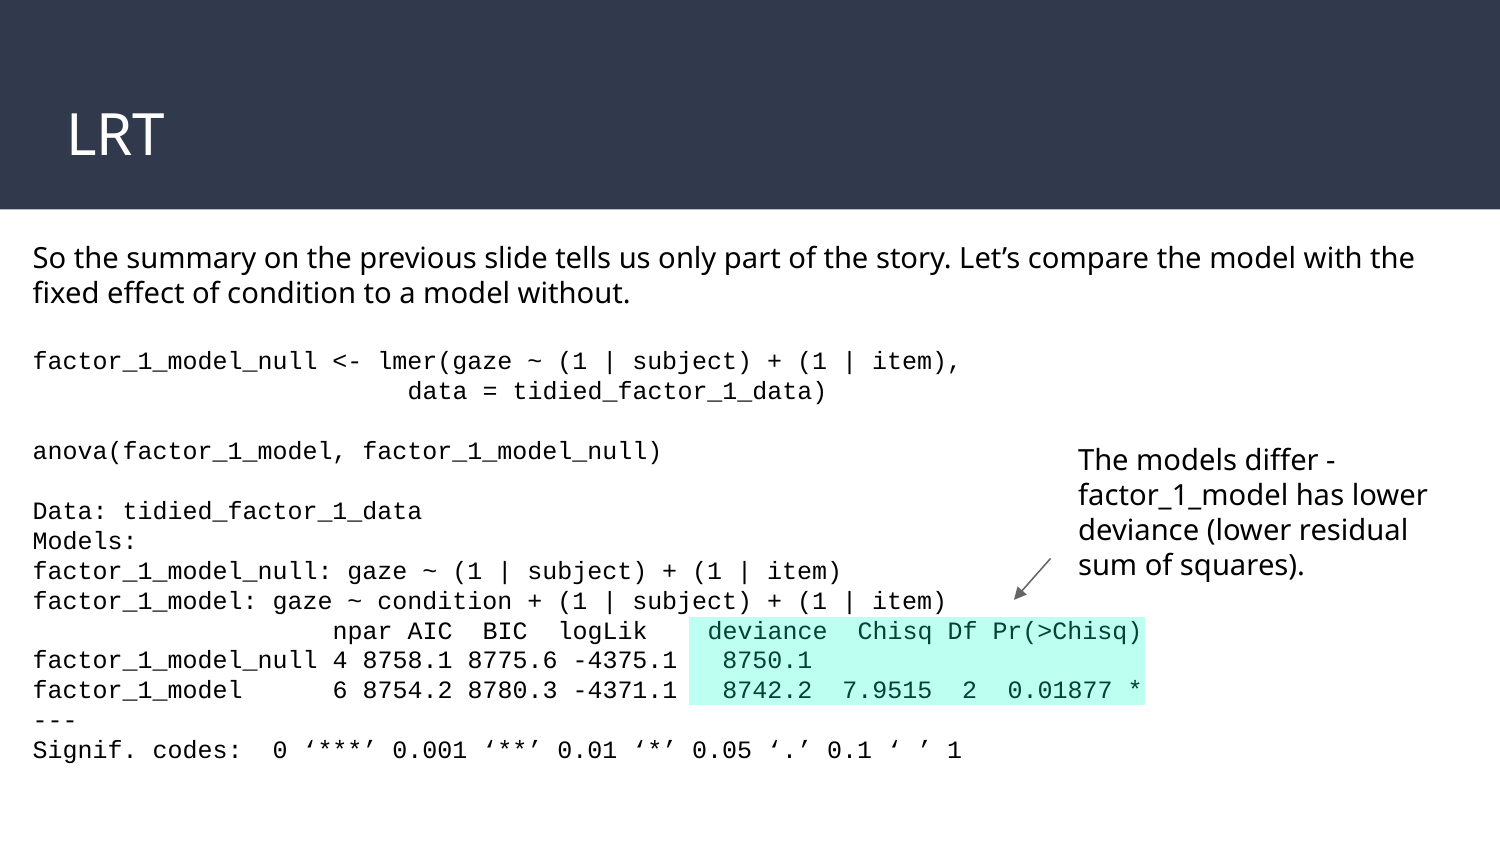

# LRT
So the summary on the previous slide tells us only part of the story. Let’s compare the model with the fixed effect of condition to a model without.
factor_1_model_null <- lmer(gaze ~ (1 | subject) + (1 | item),
 	data = tidied_factor_1_data)
anova(factor_1_model, factor_1_model_null)
Data: tidied_factor_1_data
Models:
factor_1_model_null: gaze ~ (1 | subject) + (1 | item)
factor_1_model: gaze ~ condition + (1 | subject) + (1 | item)
 	npar	AIC	BIC logLik 	deviance Chisq Df Pr(>Chisq)
factor_1_model_null	4 8758.1 8775.6 -4375.1 8750.1
factor_1_model 	6 8754.2 8780.3 -4371.1 8742.2 7.9515 2	0.01877 *
---
Signif. codes: 0 ‘***’ 0.001 ‘**’ 0.01 ‘*’ 0.05 ‘.’ 0.1 ‘ ’ 1
The models differ - factor_1_model has lower deviance (lower residual sum of squares).